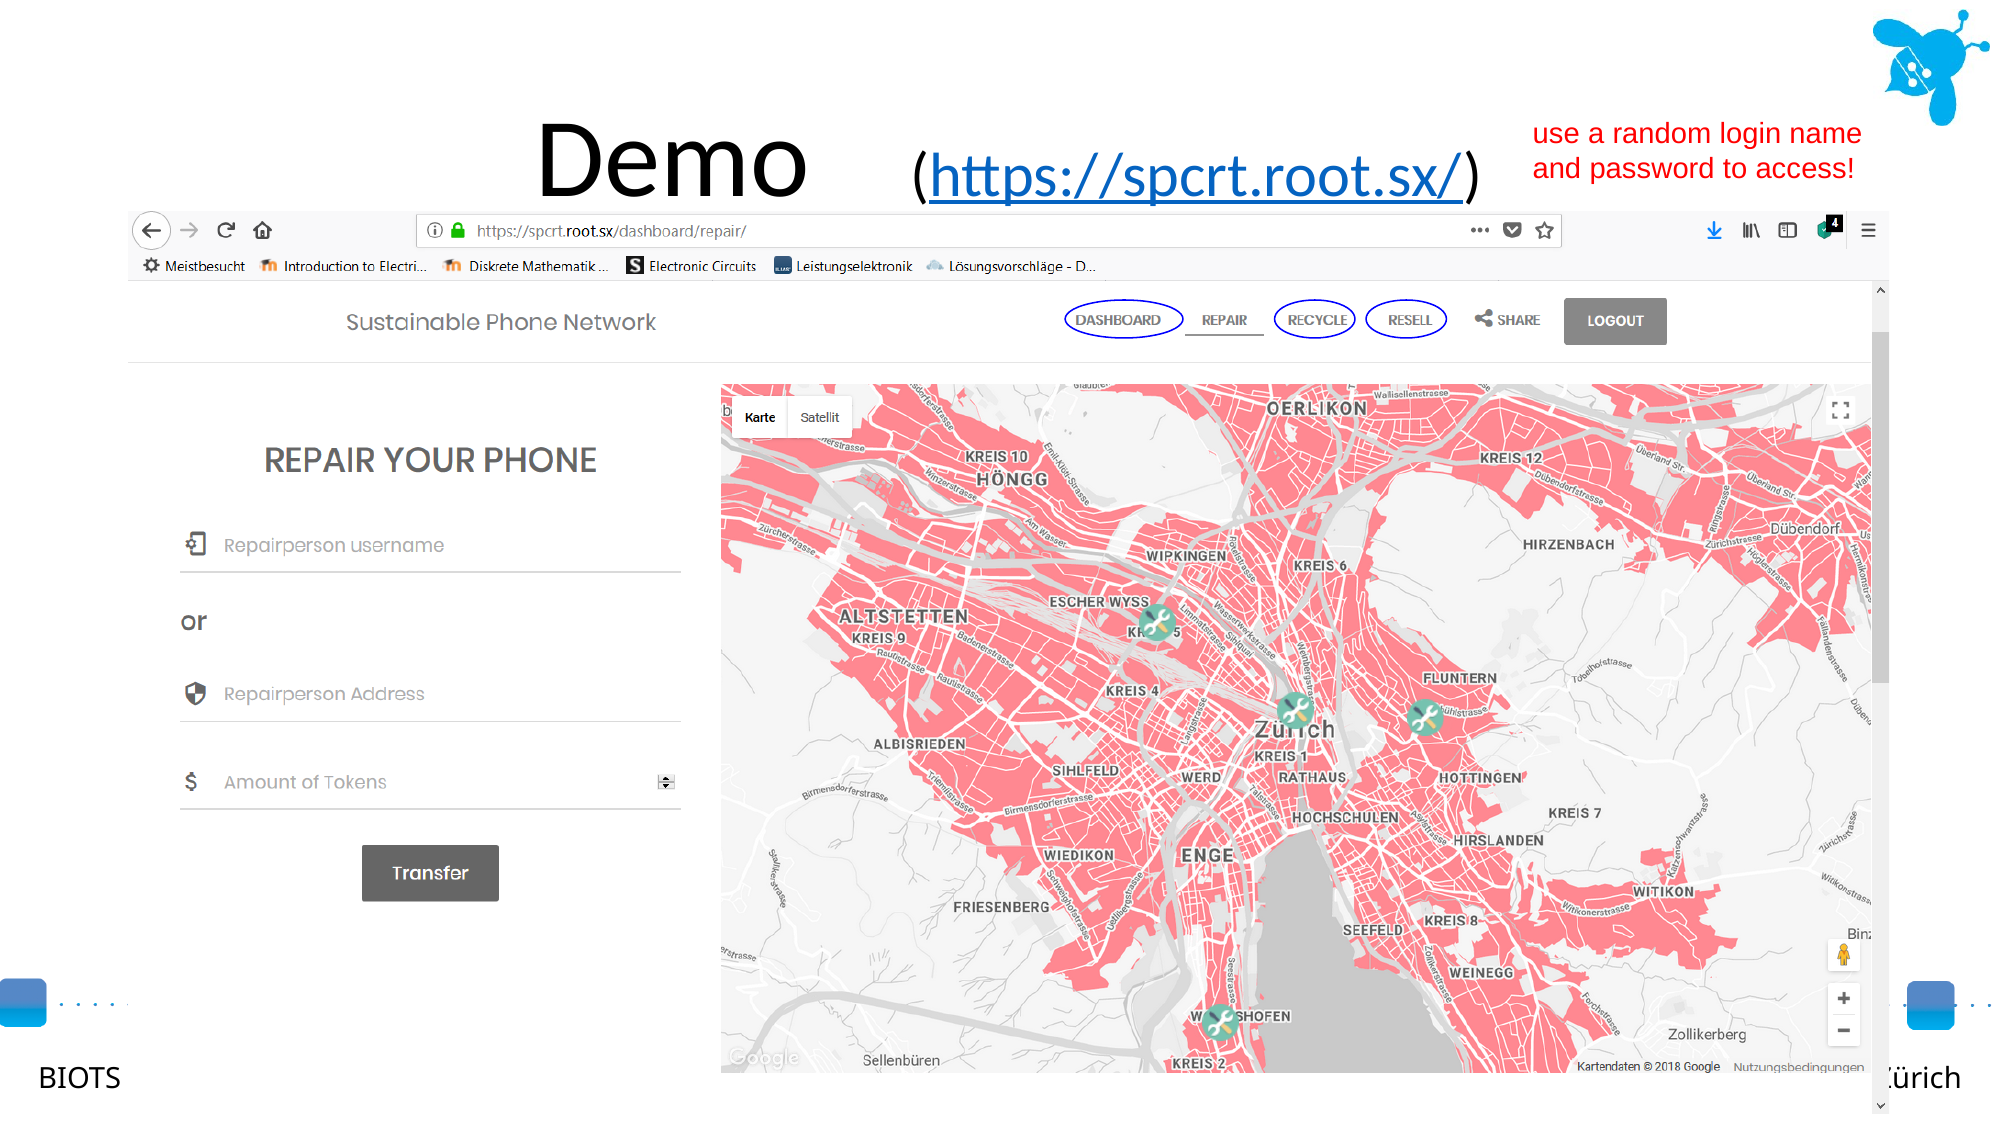

Demo		(https://spcrt.root.sx/)
use a random login name and password to access!